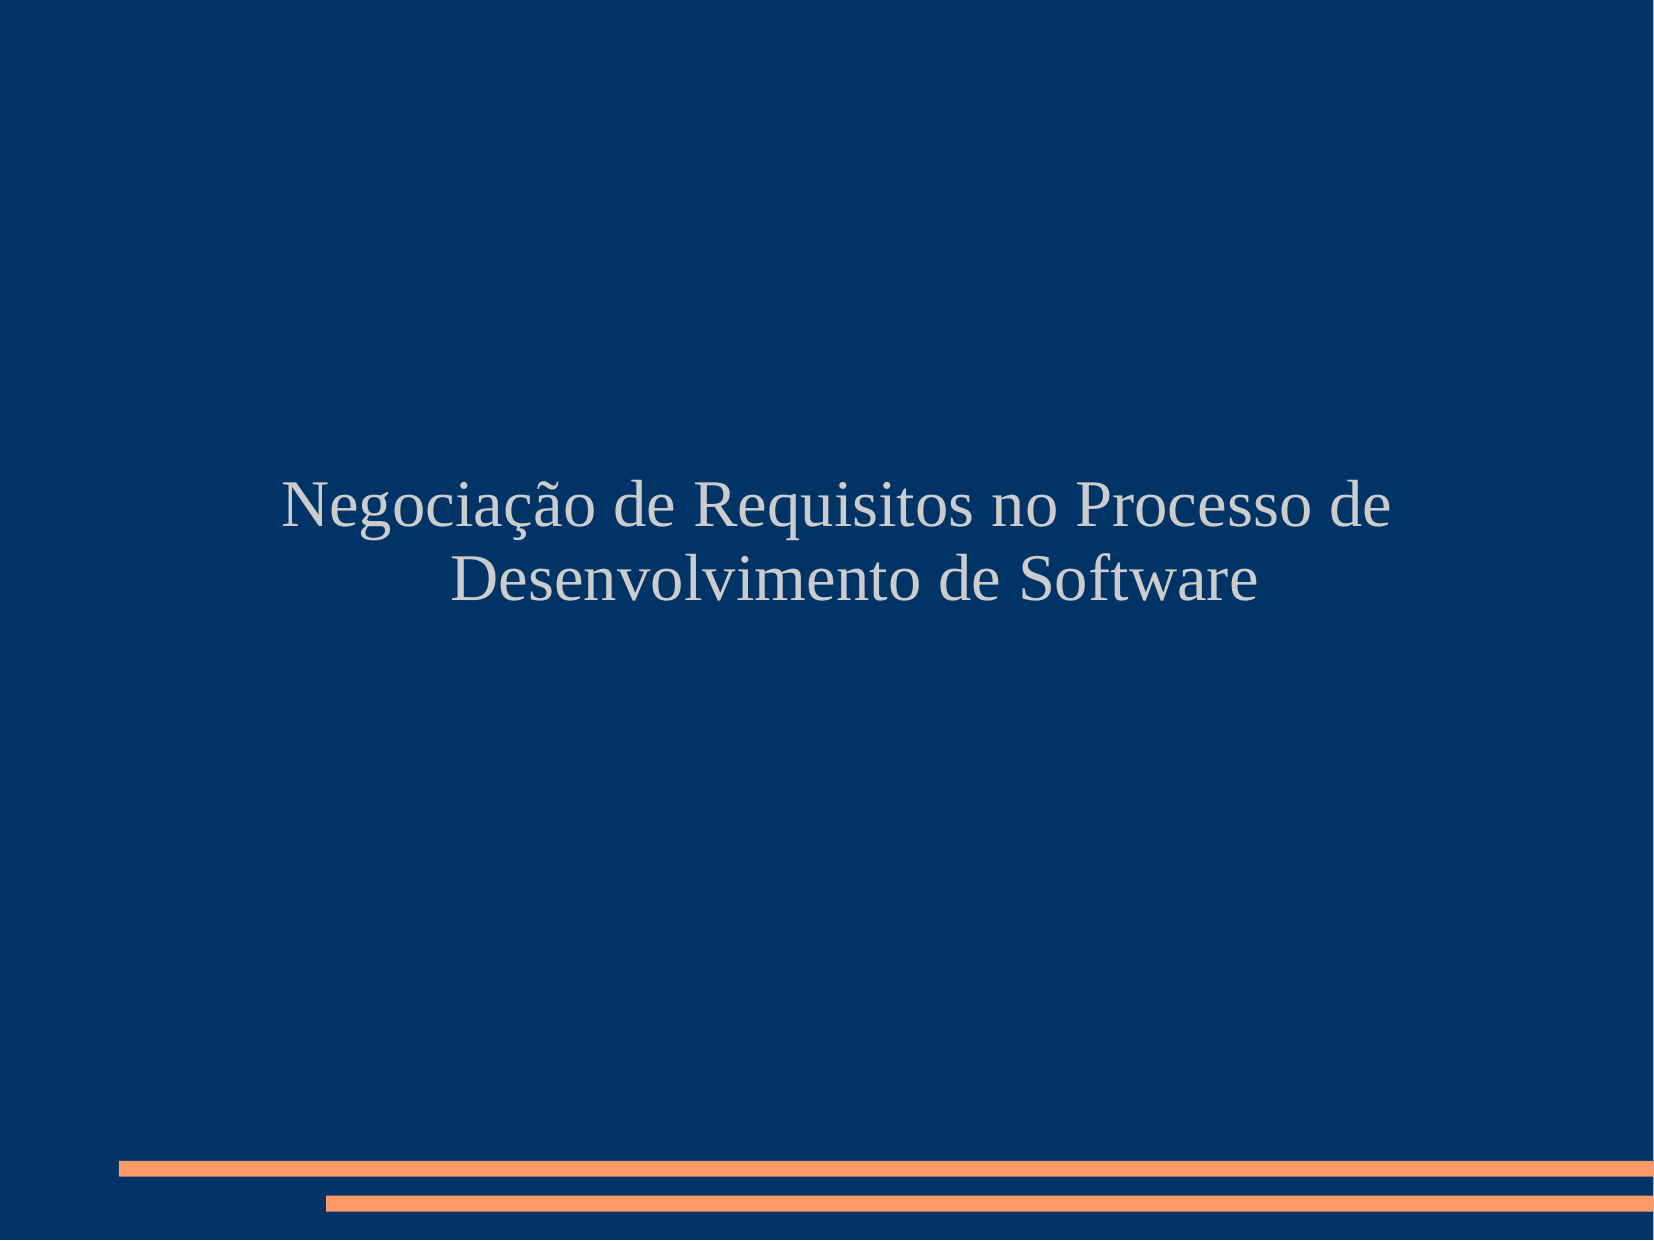

# Negociação de Requisitos no Processo de Desenvolvimento de Software